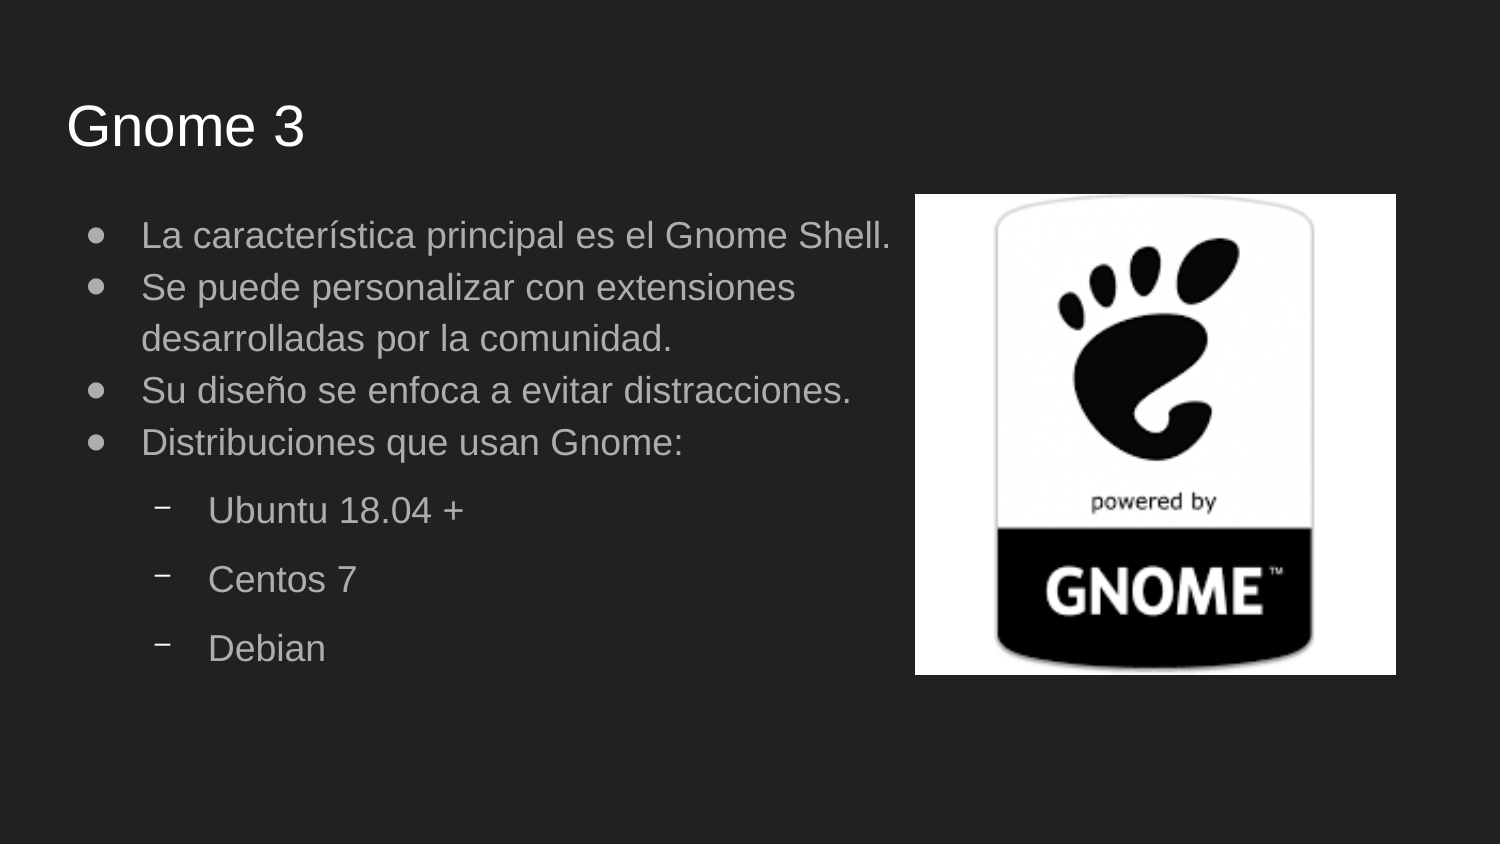

# Gnome 3
La característica principal es el Gnome Shell.
Se puede personalizar con extensiones desarrolladas por la comunidad.
Su diseño se enfoca a evitar distracciones.
Distribuciones que usan Gnome:
Ubuntu 18.04 +
Centos 7
Debian